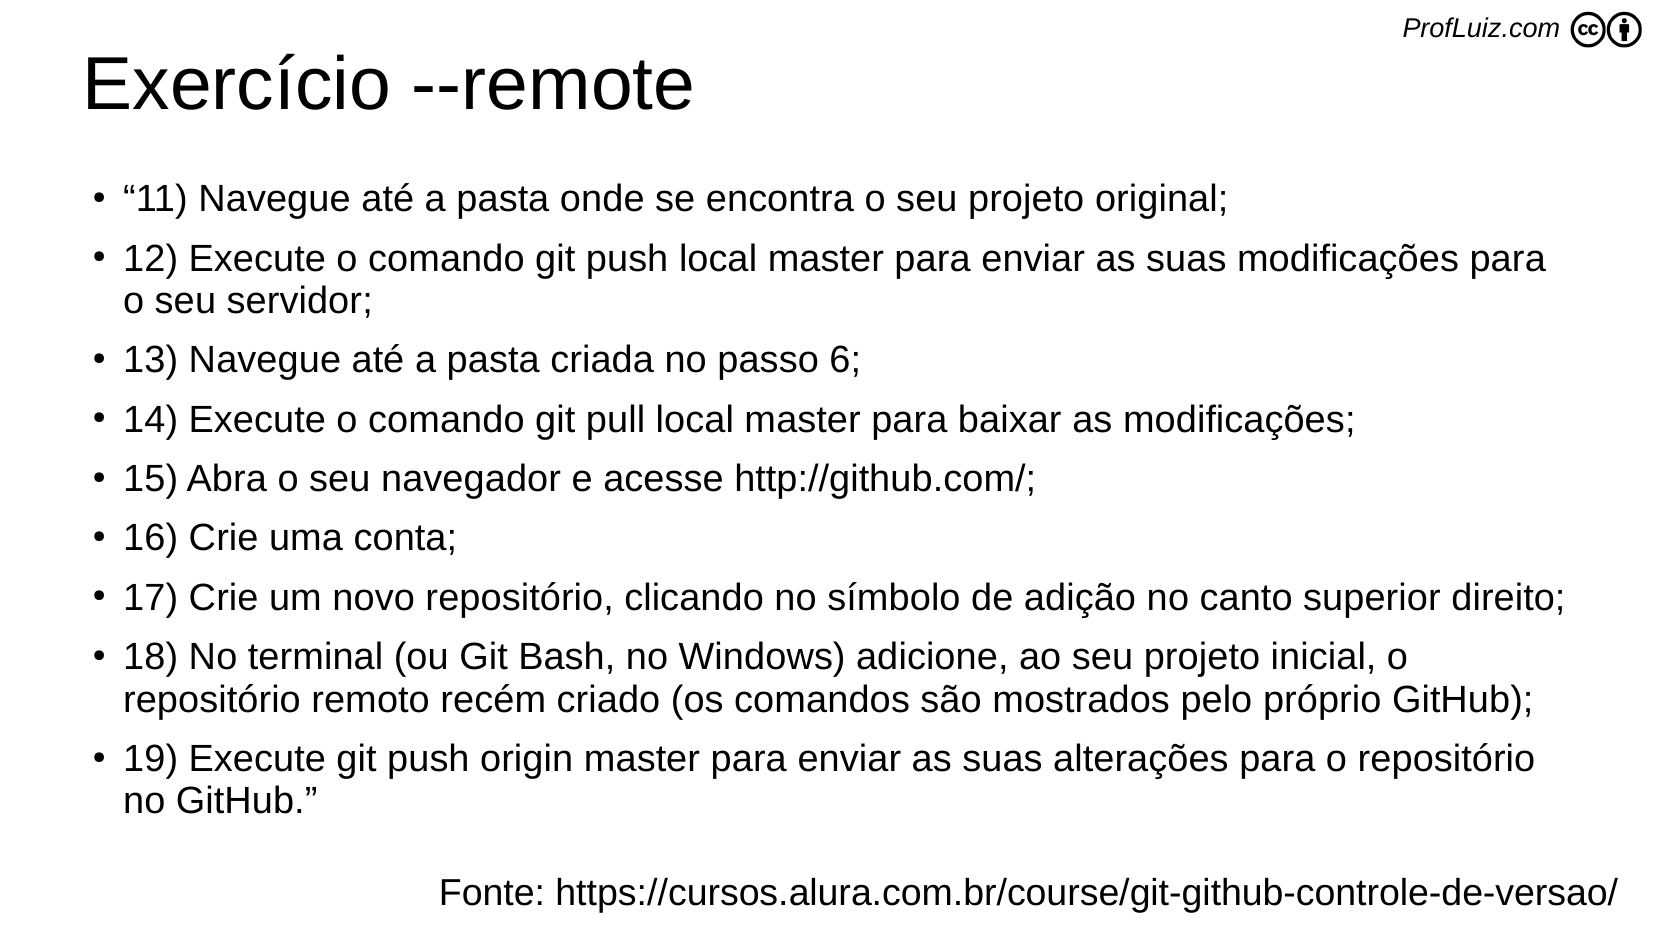

# Exercício --remote
“11) Navegue até a pasta onde se encontra o seu projeto original;
12) Execute o comando git push local master para enviar as suas modificações para o seu servidor;
13) Navegue até a pasta criada no passo 6;
14) Execute o comando git pull local master para baixar as modificações;
15) Abra o seu navegador e acesse http://github.com/;
16) Crie uma conta;
17) Crie um novo repositório, clicando no símbolo de adição no canto superior direito;
18) No terminal (ou Git Bash, no Windows) adicione, ao seu projeto inicial, o repositório remoto recém criado (os comandos são mostrados pelo próprio GitHub);
19) Execute git push origin master para enviar as suas alterações para o repositório no GitHub.”
Fonte: https://cursos.alura.com.br/course/git-github-controle-de-versao/